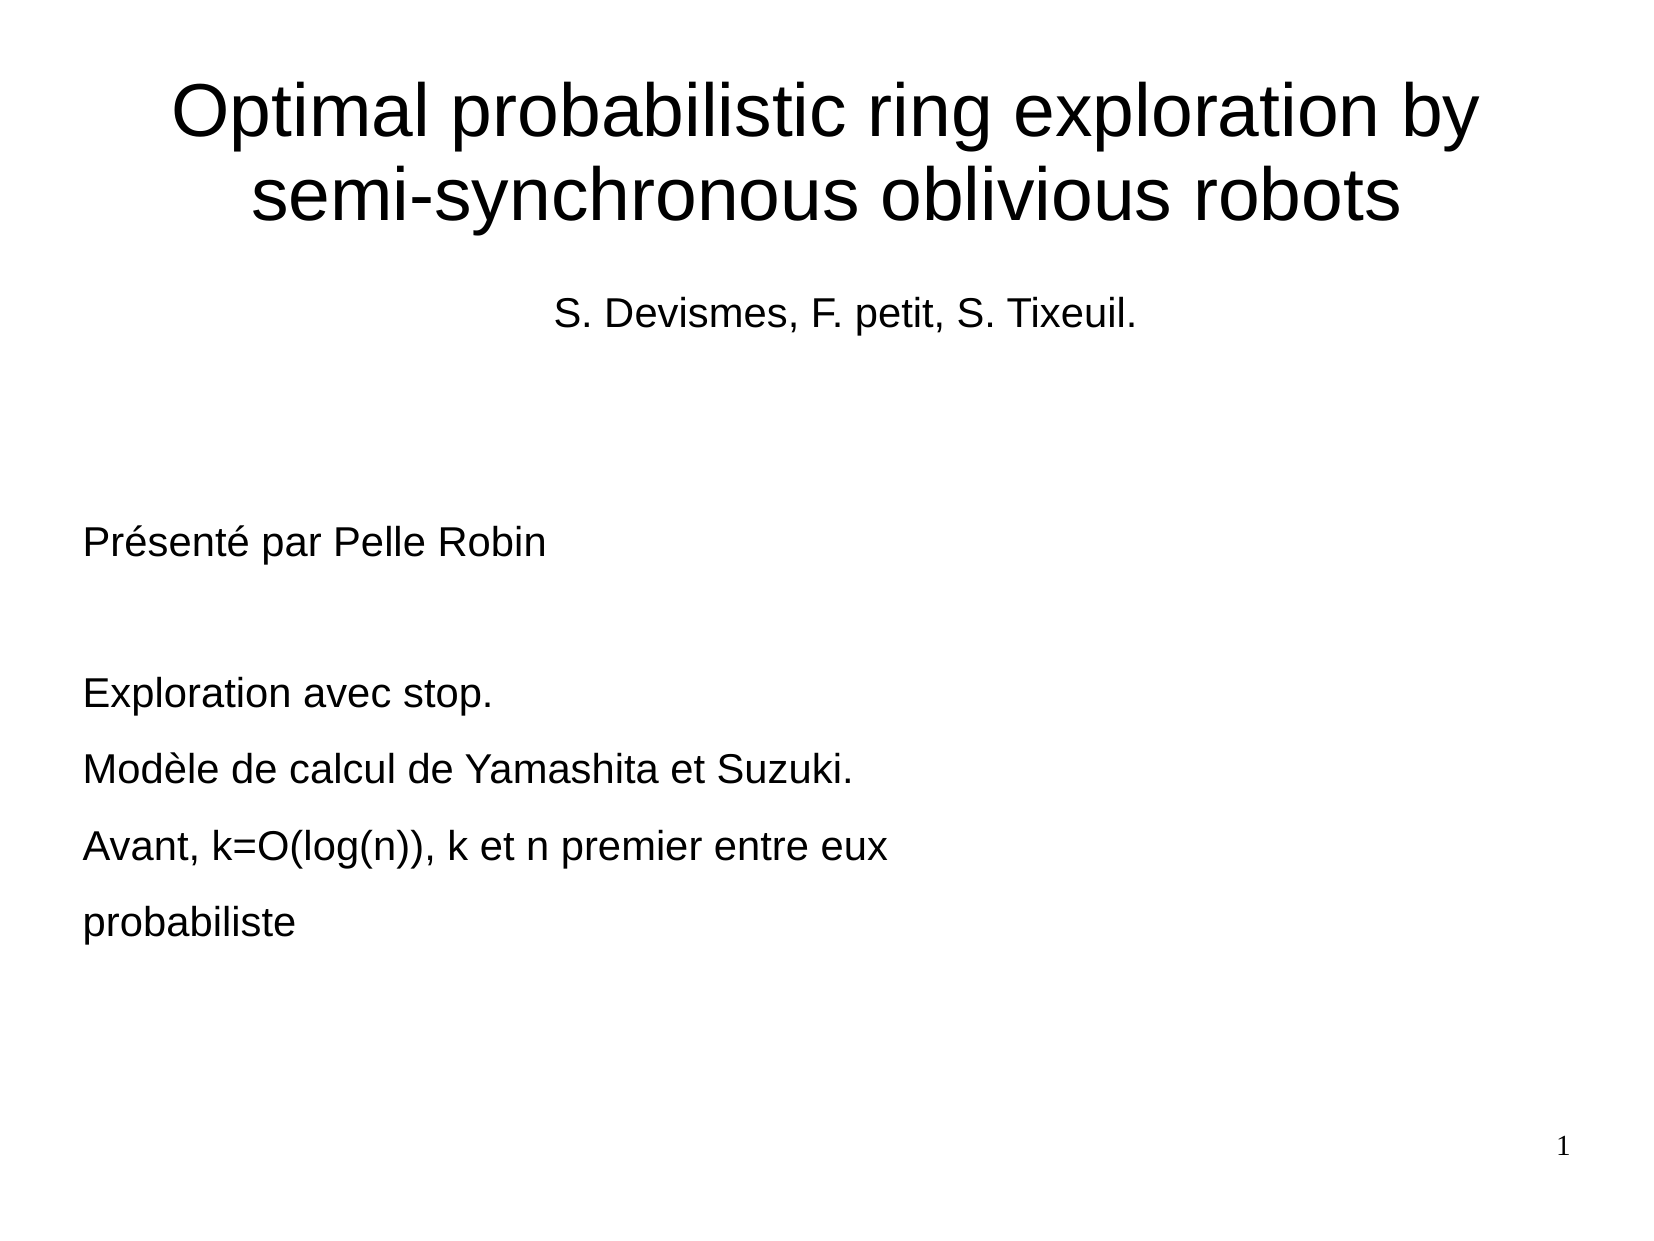

# Optimal probabilistic ring exploration by semi-synchronous oblivious robots
S. Devismes, F. petit, S. Tixeuil.
Présenté par Pelle Robin
Exploration avec stop.
Modèle de calcul de Yamashita et Suzuki.
Avant, k=O(log(n)), k et n premier entre eux
probabiliste
1